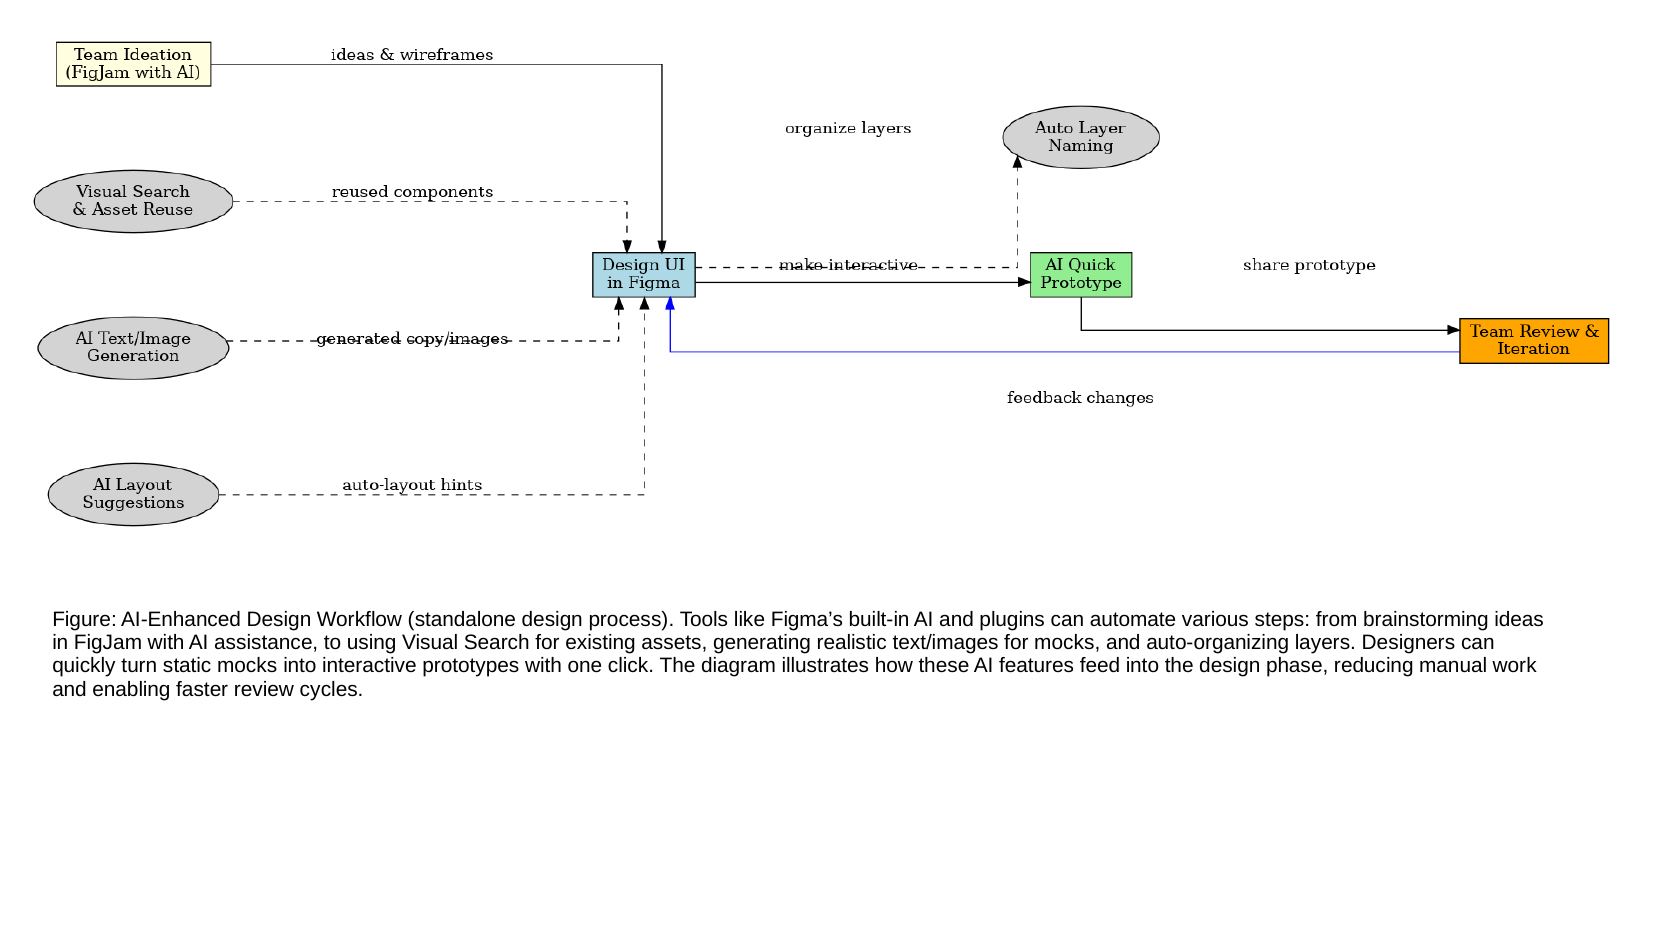

Figure: AI-Enhanced Design Workflow (standalone design process). Tools like Figma’s built-in AI and plugins can automate various steps: from brainstorming ideas in FigJam with AI assistance, to using Visual Search for existing assets, generating realistic text/images for mocks, and auto-organizing layers. Designers can quickly turn static mocks into interactive prototypes with one click. The diagram illustrates how these AI features feed into the design phase, reducing manual work and enabling faster review cycles.